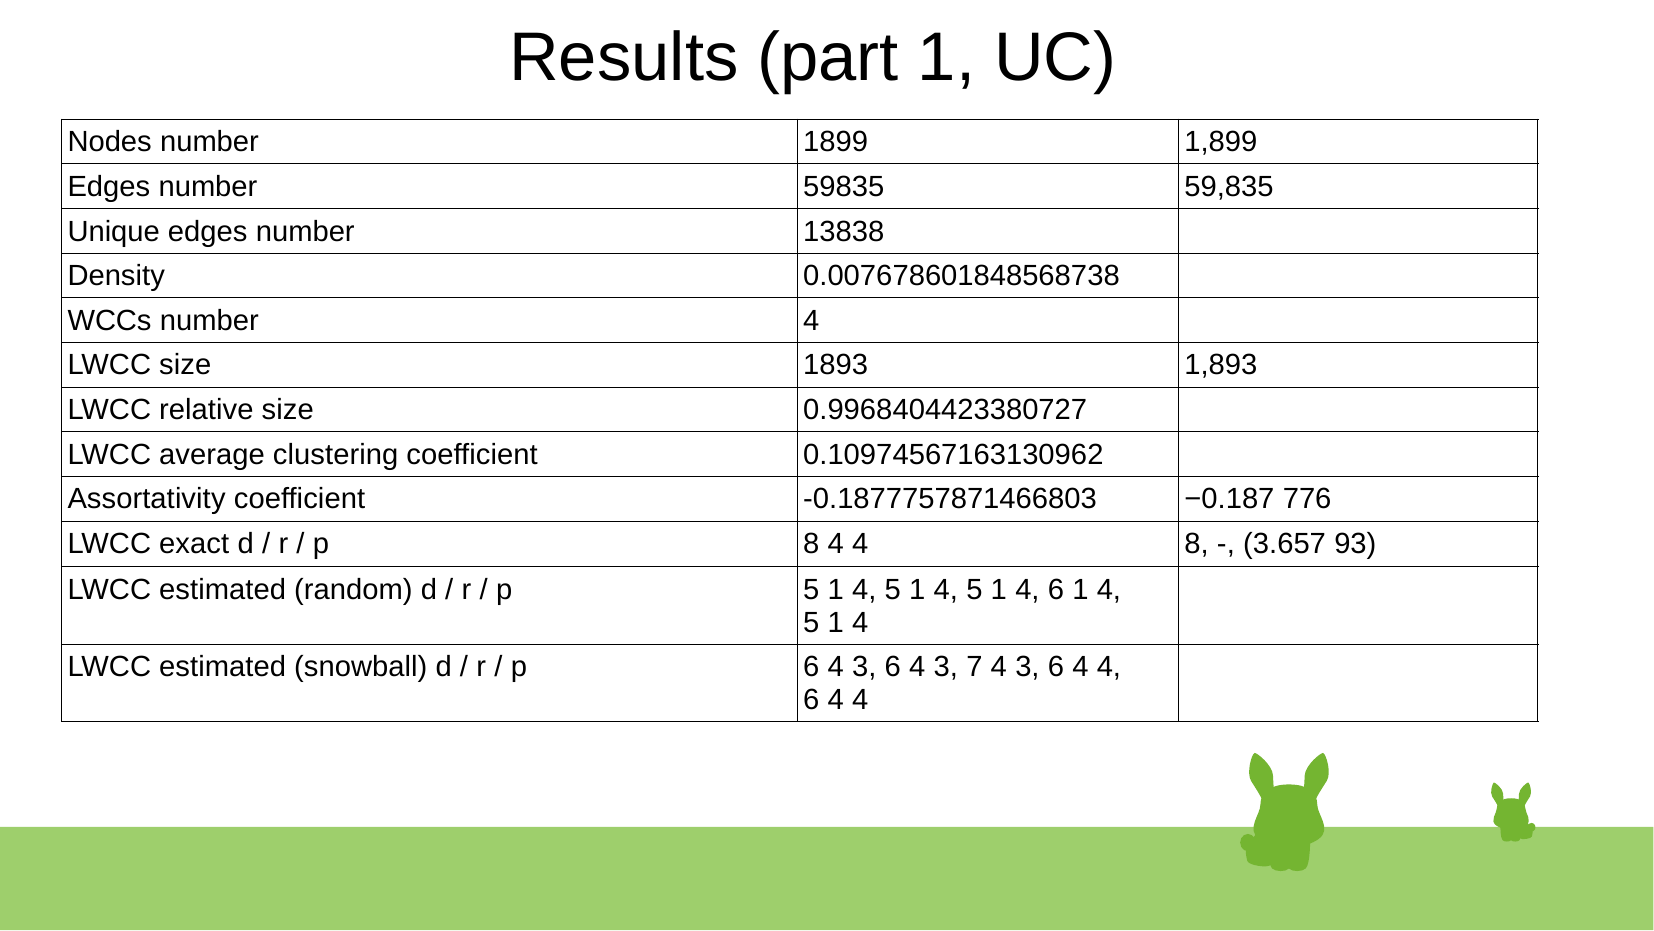

# Results (part 1, UC)
| Nodes number | 1899 | 1,899 |
| --- | --- | --- |
| Edges number | 59835 | 59,835 |
| Unique edges number | 13838 | |
| Density | 0.007678601848568738 | |
| WCCs number | 4 | |
| LWCC size | 1893 | 1,893 |
| LWCC relative size | 0.9968404423380727 | |
| LWCC average clustering coefficient | 0.10974567163130962 | |
| Assortativity coefficient | -0.1877757871466803 | −0.187 776 |
| LWCC exact d / r / p | 8 4 4 | 8, -, (3.657 93) |
| LWCC estimated (random) d / r / p | 5 1 4, 5 1 4, 5 1 4, 6 1 4, 5 1 4 | |
| LWCC estimated (snowball) d / r / p | 6 4 3, 6 4 3, 7 4 3, 6 4 4, 6 4 4 | |